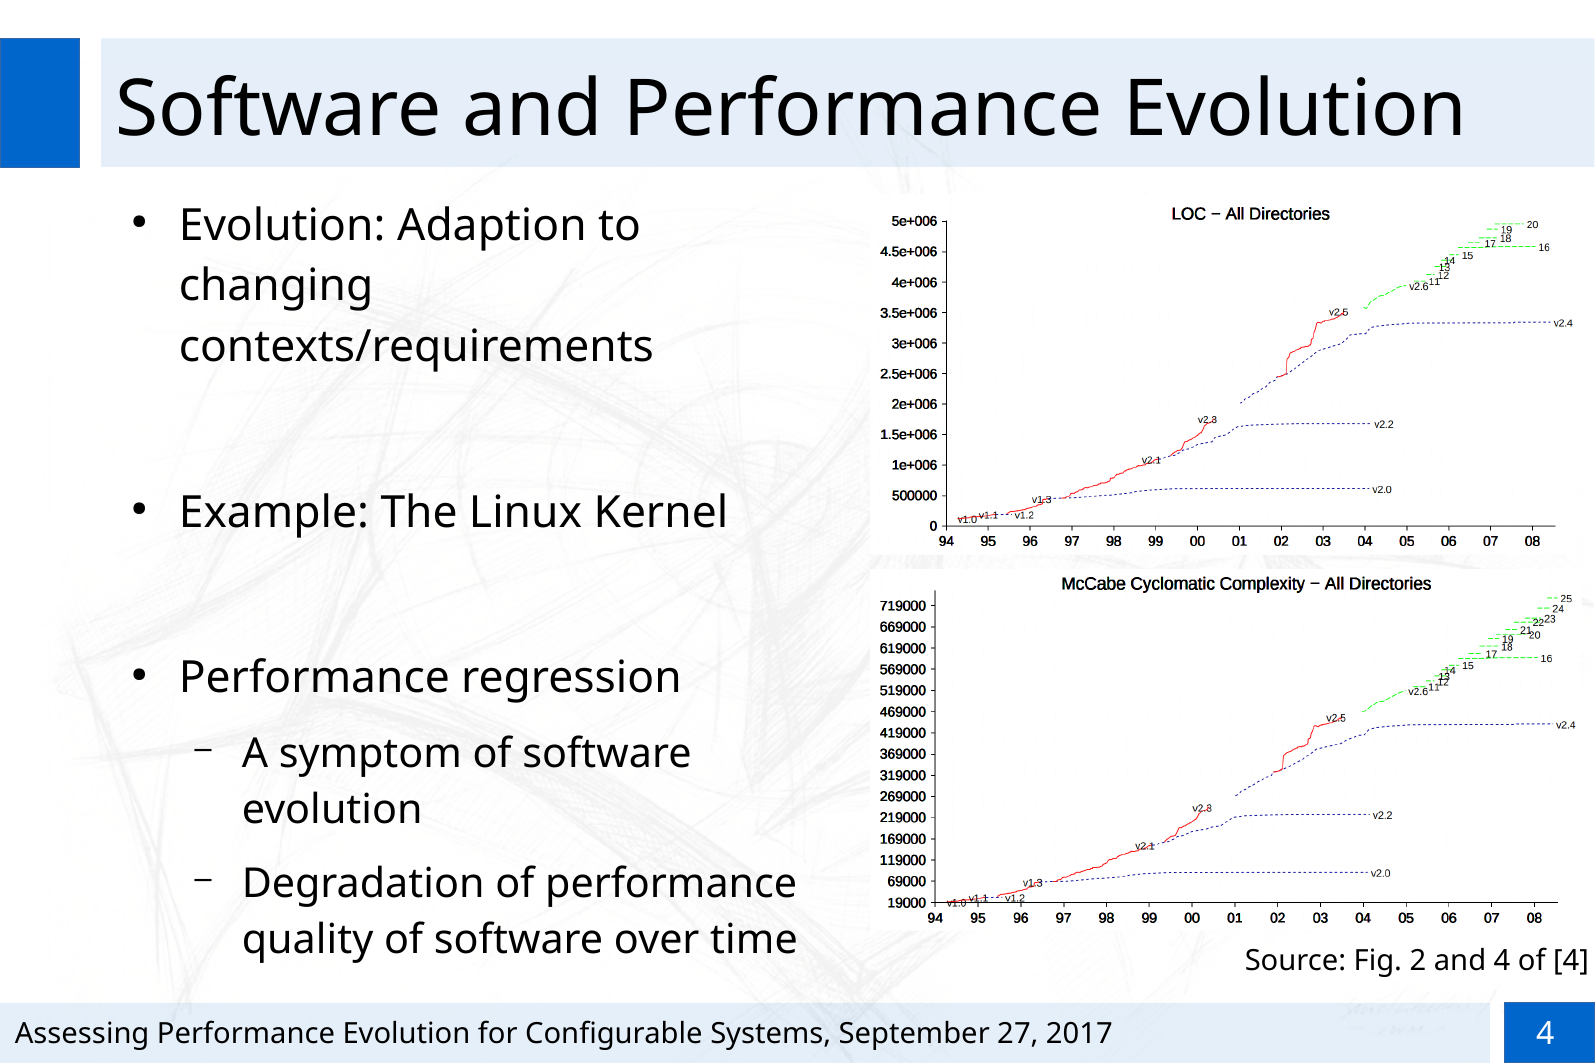

# Software and Performance Evolution
Evolution: Adaption to changing contexts/requirements
Example: The Linux Kernel
Performance regression
A symptom of software evolution
Degradation of performance quality of software over time
Source: Fig. 2 and 4 of [4]